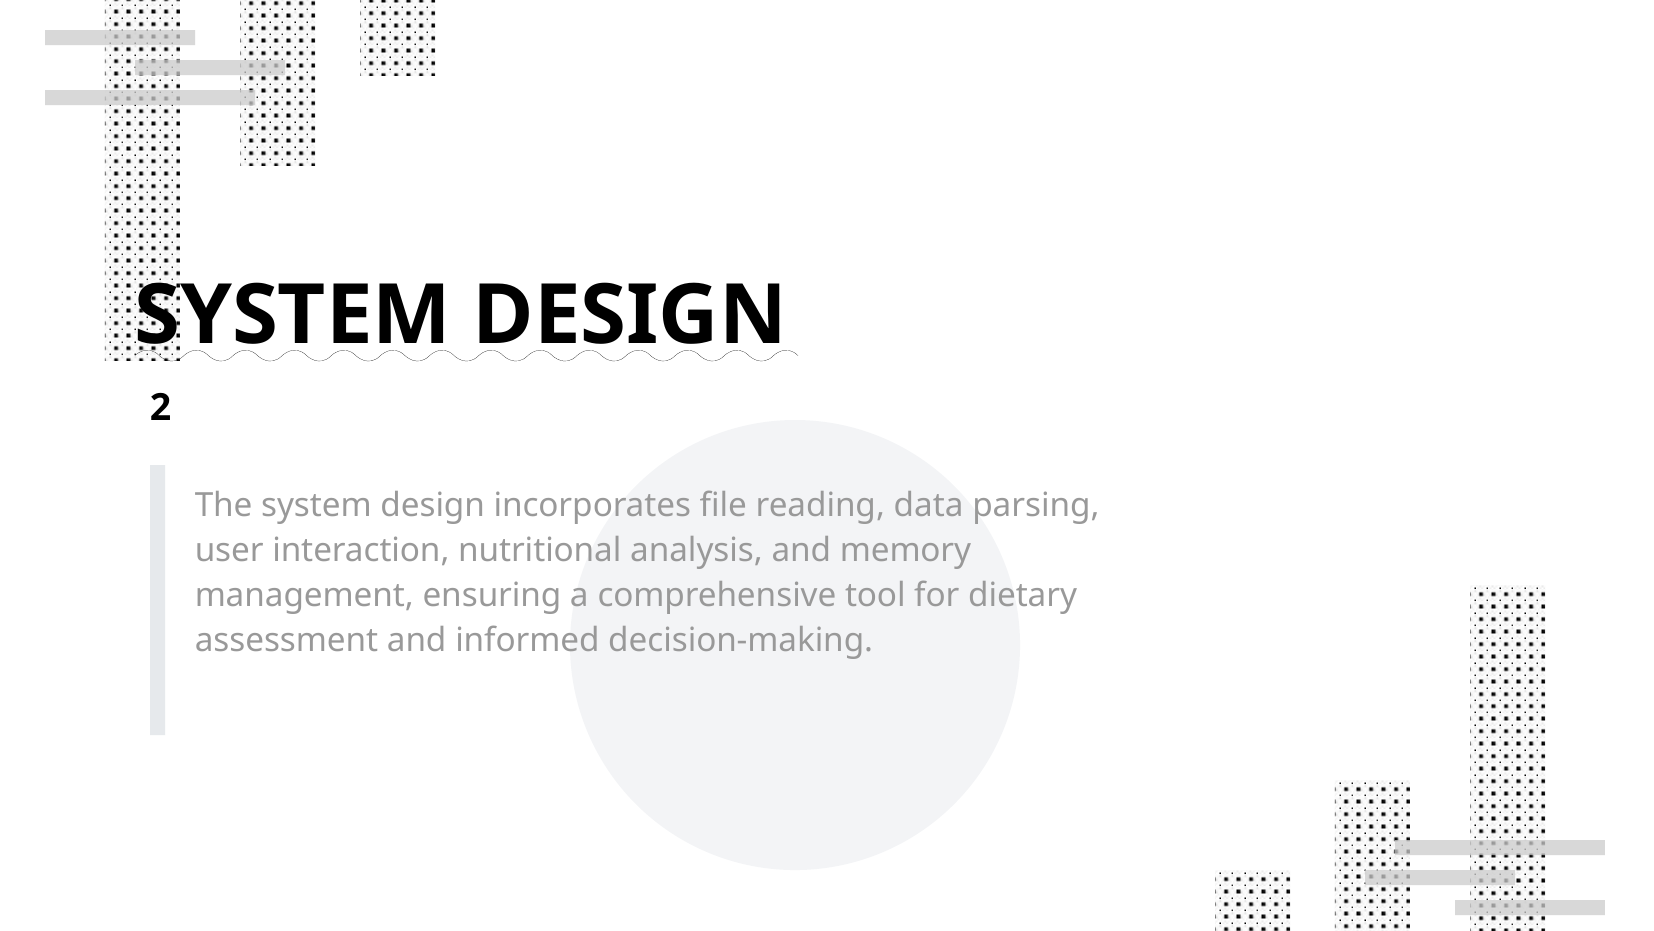

SYSTEM DESIGN
2
The system design incorporates file reading, data parsing, user interaction, nutritional analysis, and memory management, ensuring a comprehensive tool for dietary assessment and informed decision-making.